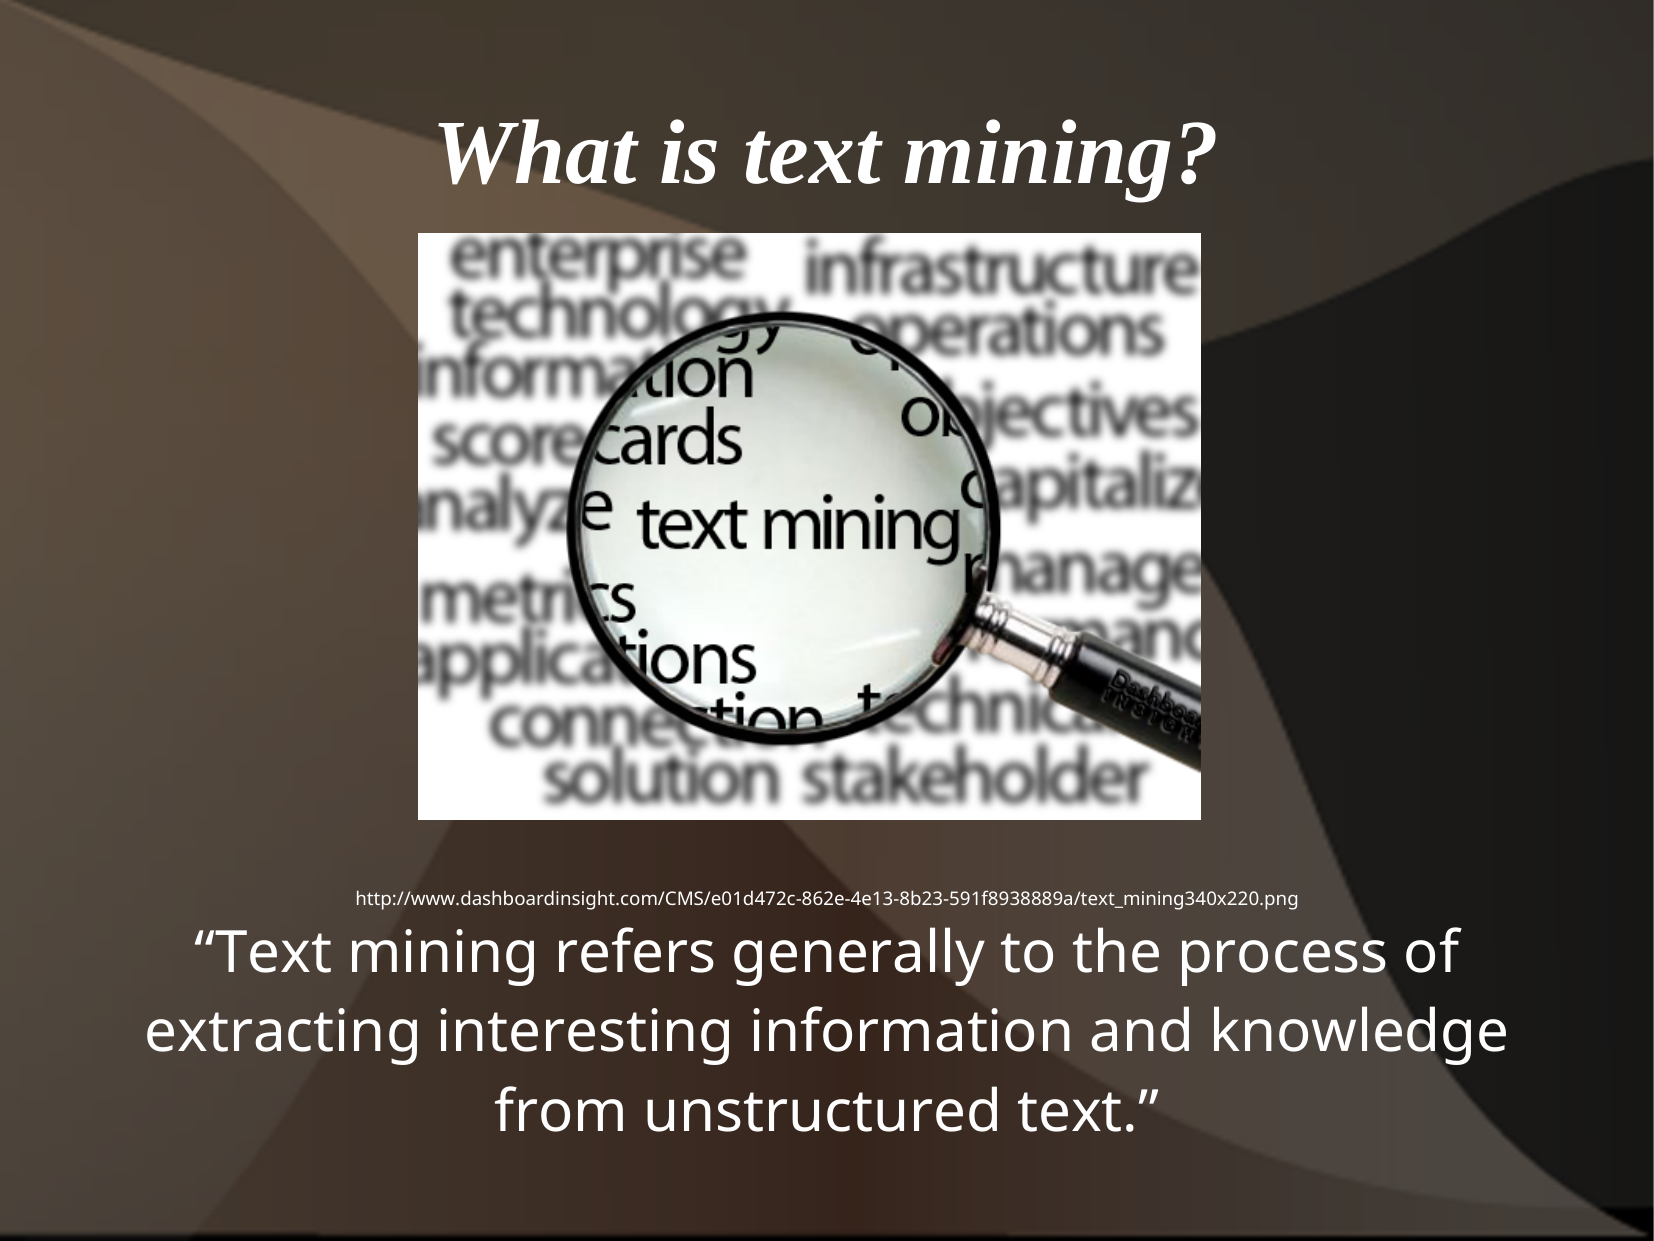

# What is text mining?
http://www.dashboardinsight.com/CMS/e01d472c-862e-4e13-8b23-591f8938889a/text_mining340x220.png
“Text mining refers generally to the process of extracting interesting information and knowledge from unstructured text.”
(Hotho, Nurnberger, and Paab)